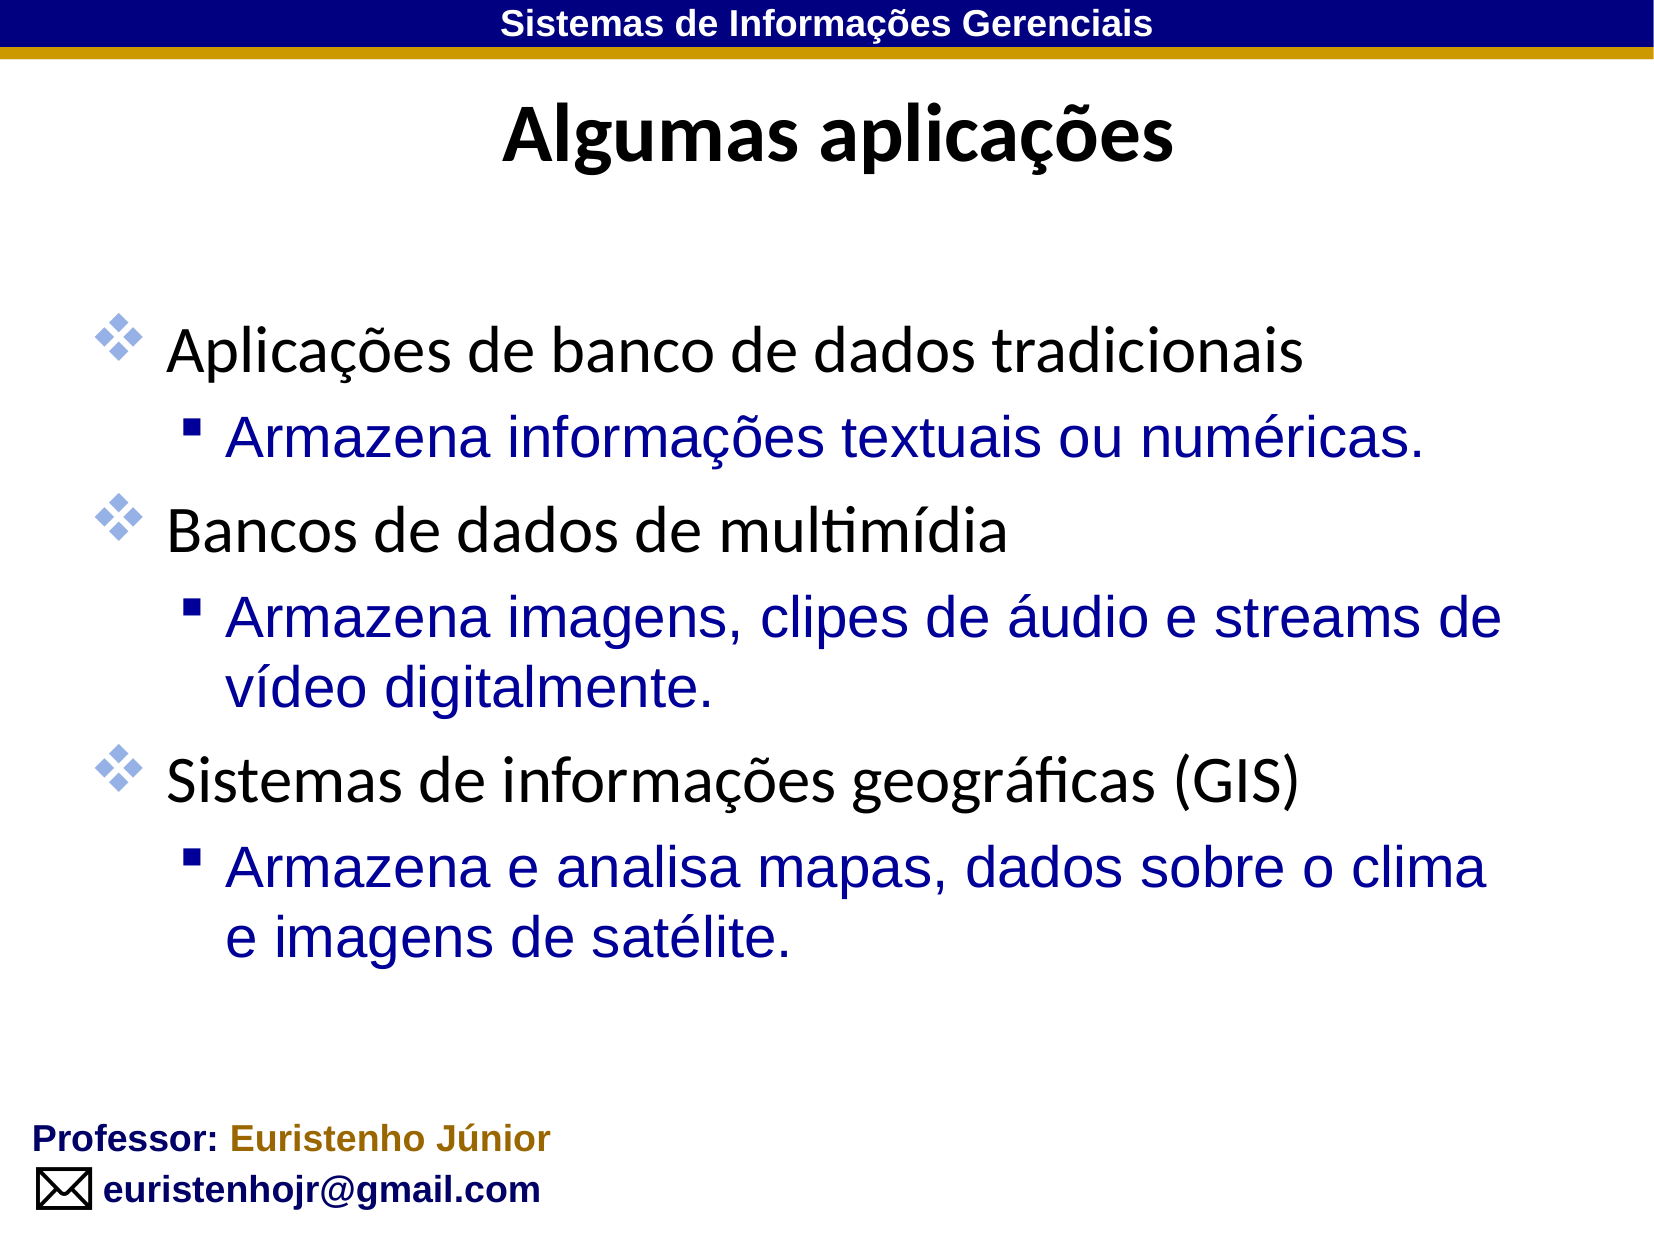

Empreendedorismo
Sistemas de Informações Gerenciais
# Algumas aplicações
Aplicações de banco de dados tradicionais
Armazena informações textuais ou numéricas.
Bancos de dados de multimídia
Armazena imagens, clipes de áudio e streams de vídeo digitalmente.
Sistemas de informações geográficas (GIS)
Armazena e analisa mapas, dados sobre o clima e imagens de satélite.
Professor: Euristenho Júnior
euristenhojr@gmail.com